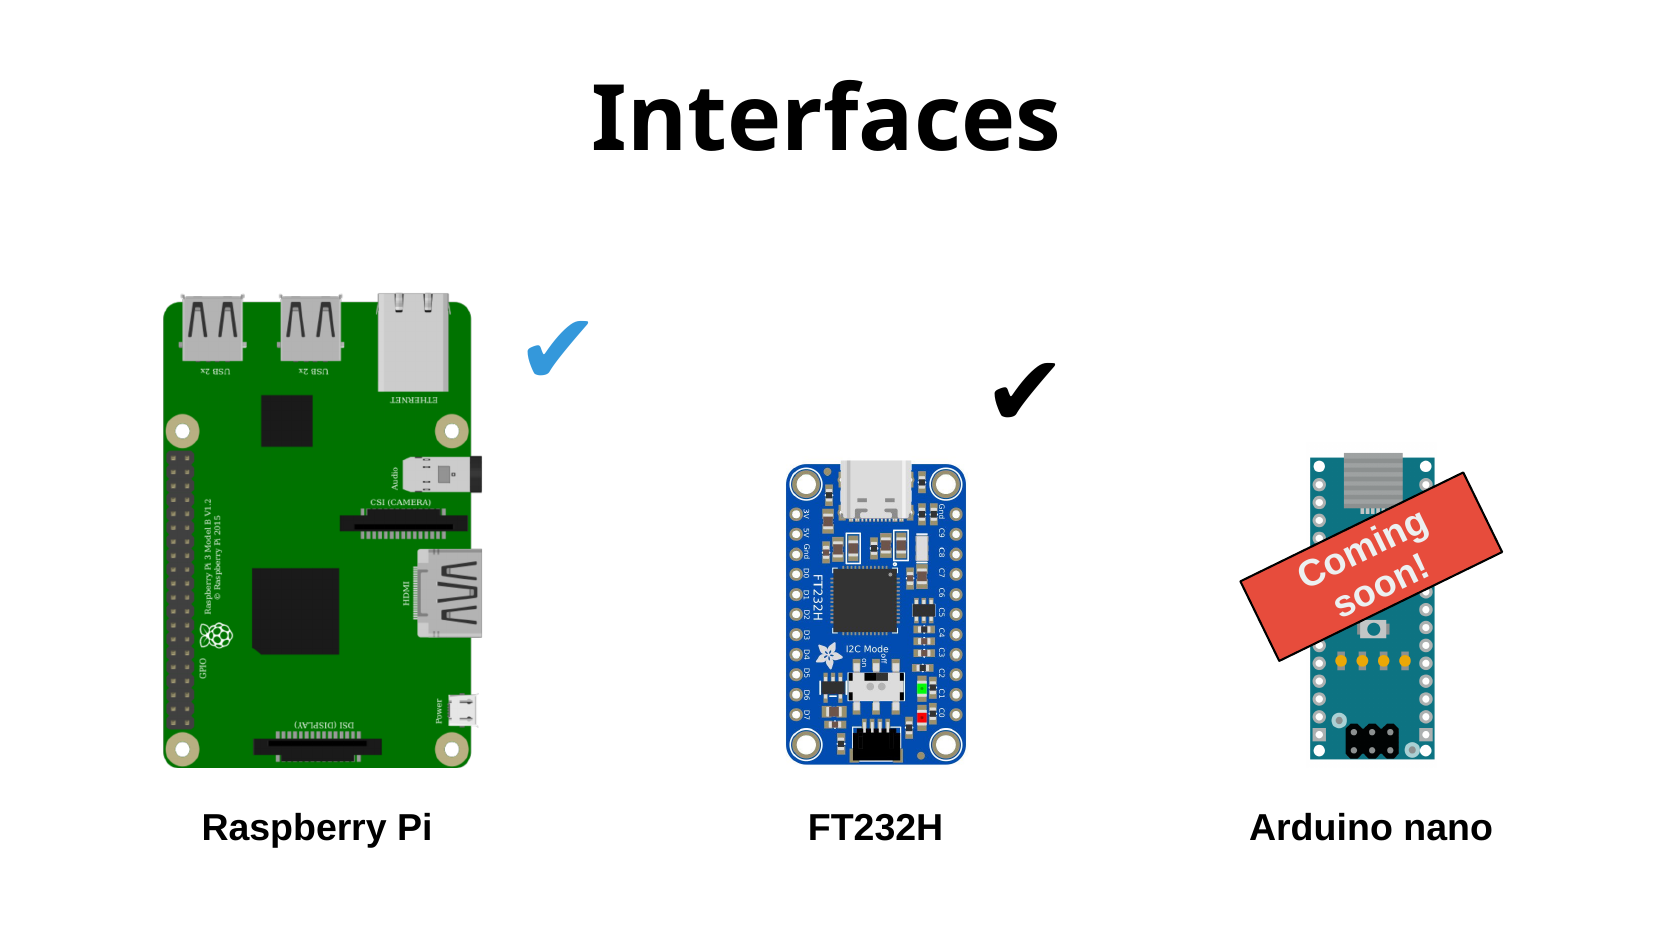

# Interfaces
✔
✔
Coming soon!
Raspberry Pi
FT232H
Arduino nano